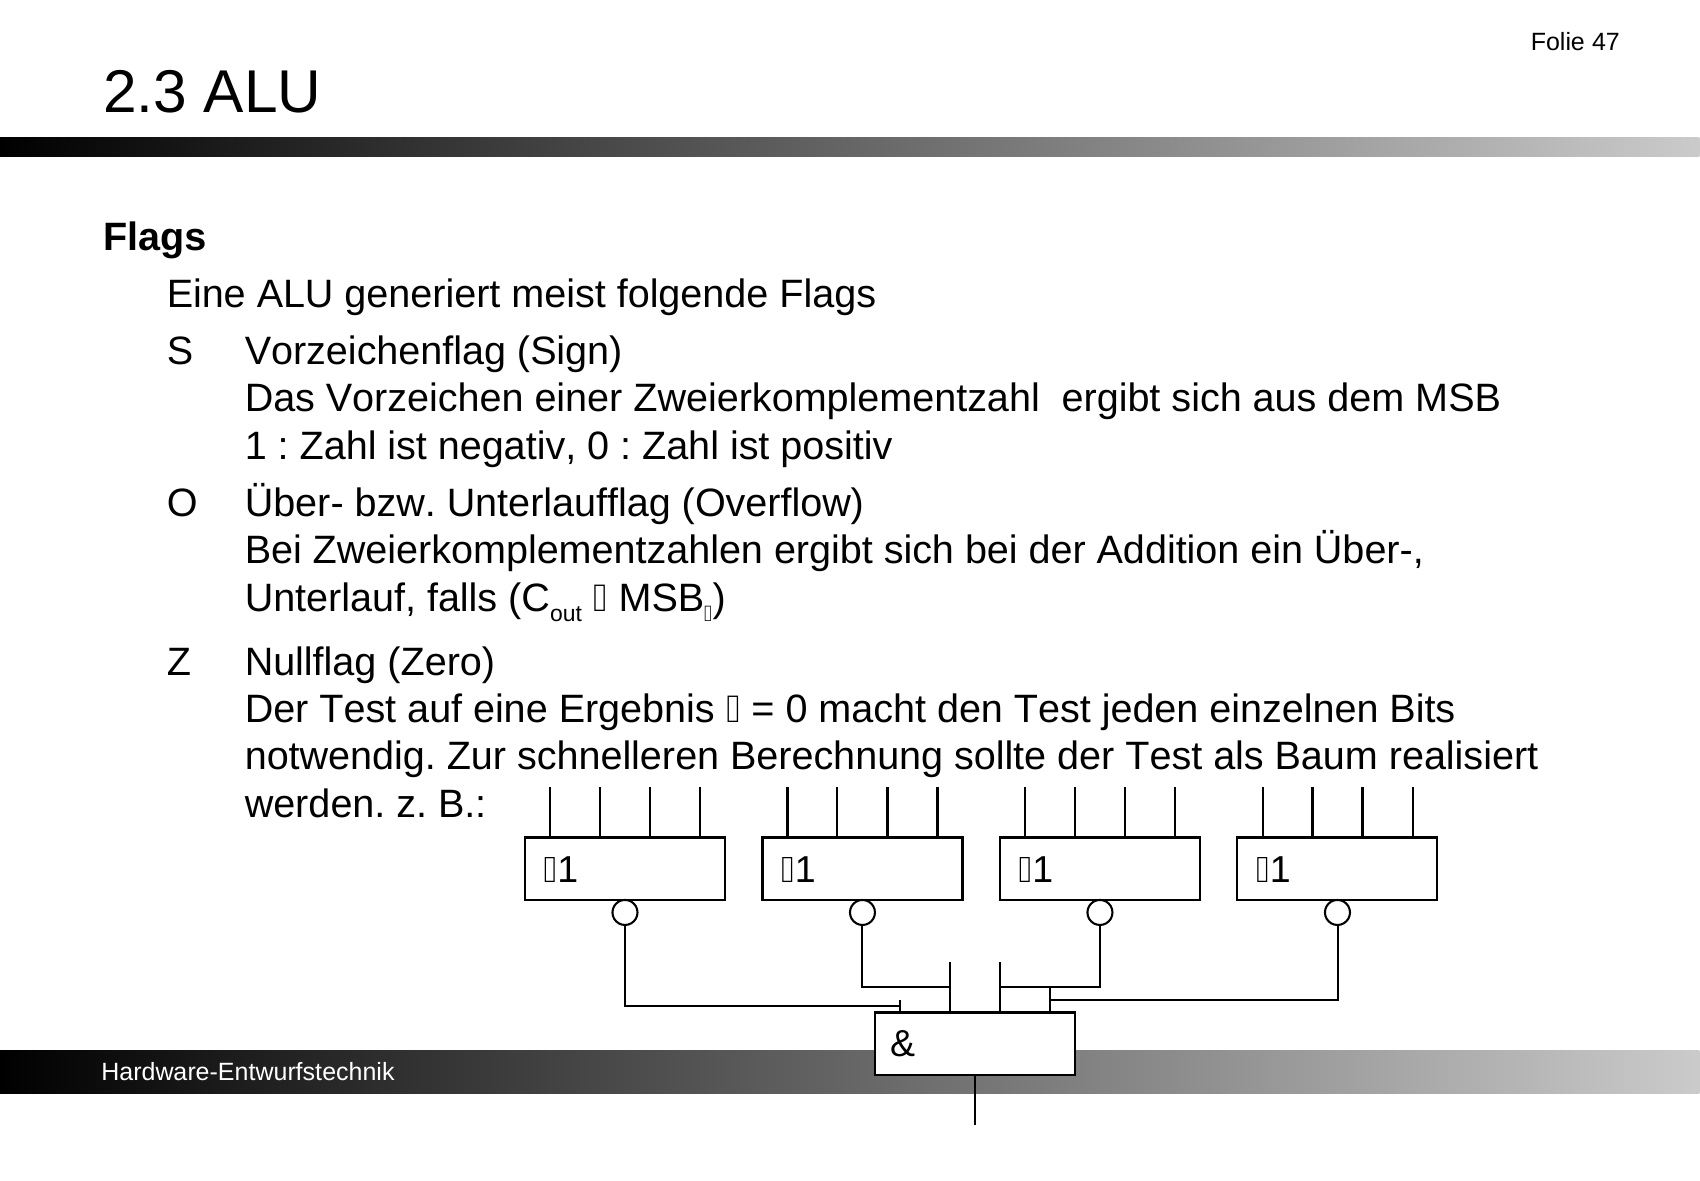

# 2.3 ALU
Flags
Eine ALU generiert meist folgende Flags
S	Vorzeichenflag (Sign)
Das Vorzeichen einer Zweierkomplementzahl ergibt sich aus dem MSB
1 : Zahl ist negativ, 0 : Zahl ist positiv
O	Über- bzw. Unterlaufflag (Overflow)
Bei Zweierkomplementzahlen ergibt sich bei der Addition ein Über-, Unterlauf, falls (Cout  MSB)
Z	Nullflag (Zero)
Der Test auf eine Ergebnis  = 0 macht den Test jeden einzelnen Bits notwendig. Zur schnelleren Berechnung sollte der Test als Baum realisiert werden. z. B.:
1
1
1
1
&